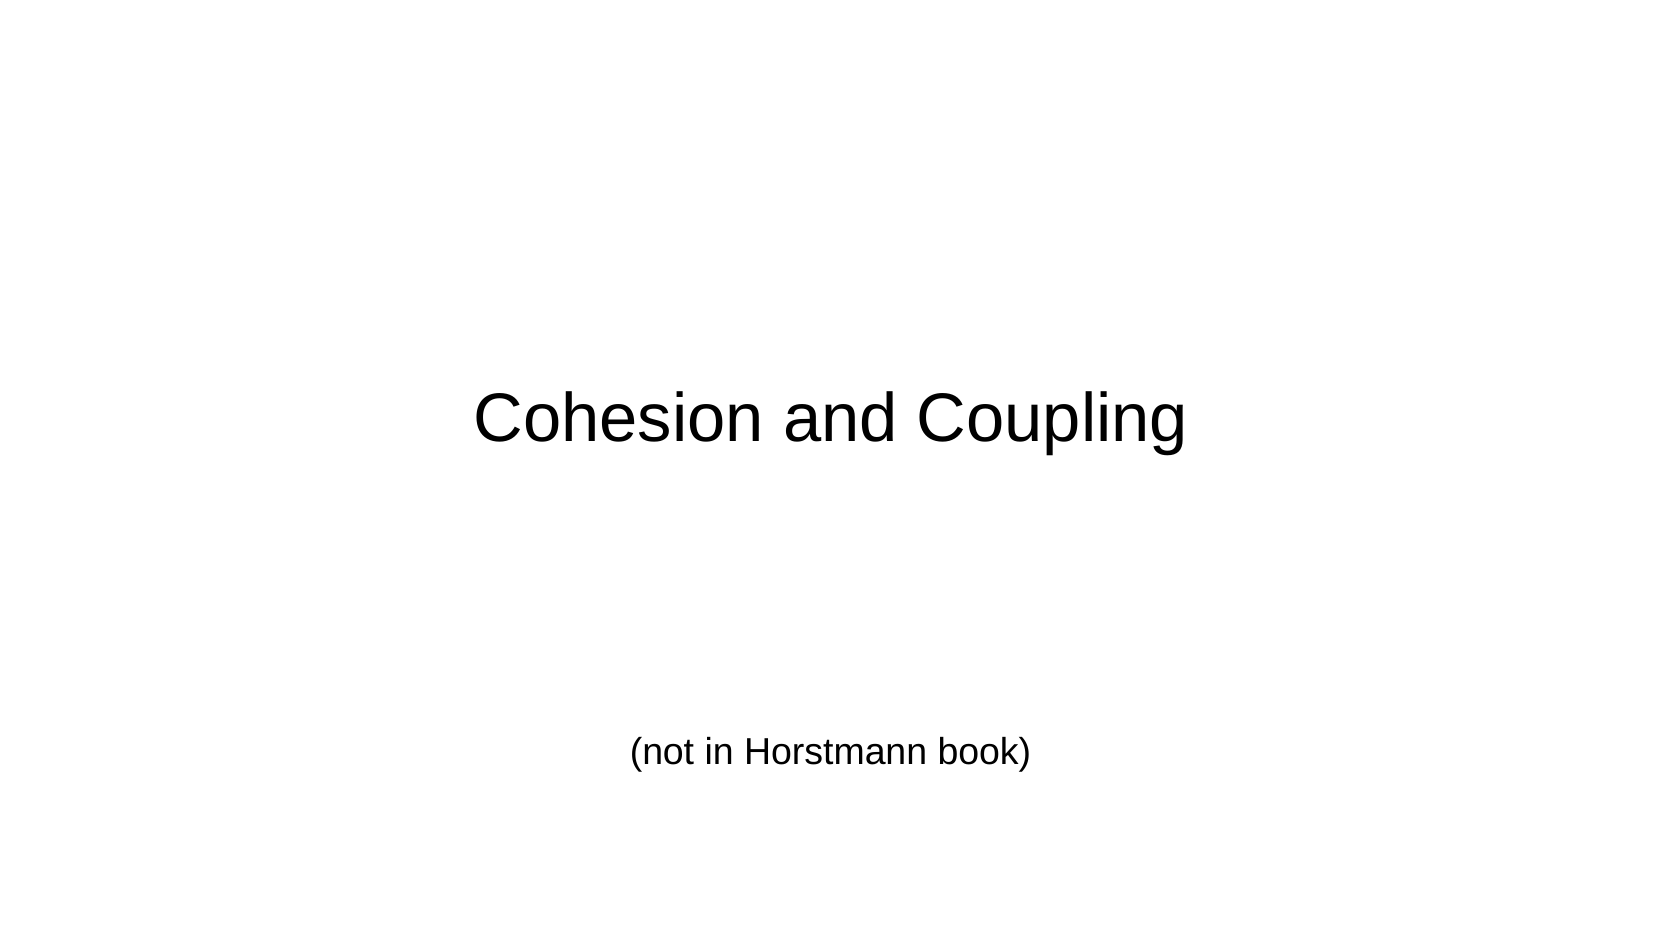

# Cohesion and Coupling
(not in Horstmann book)